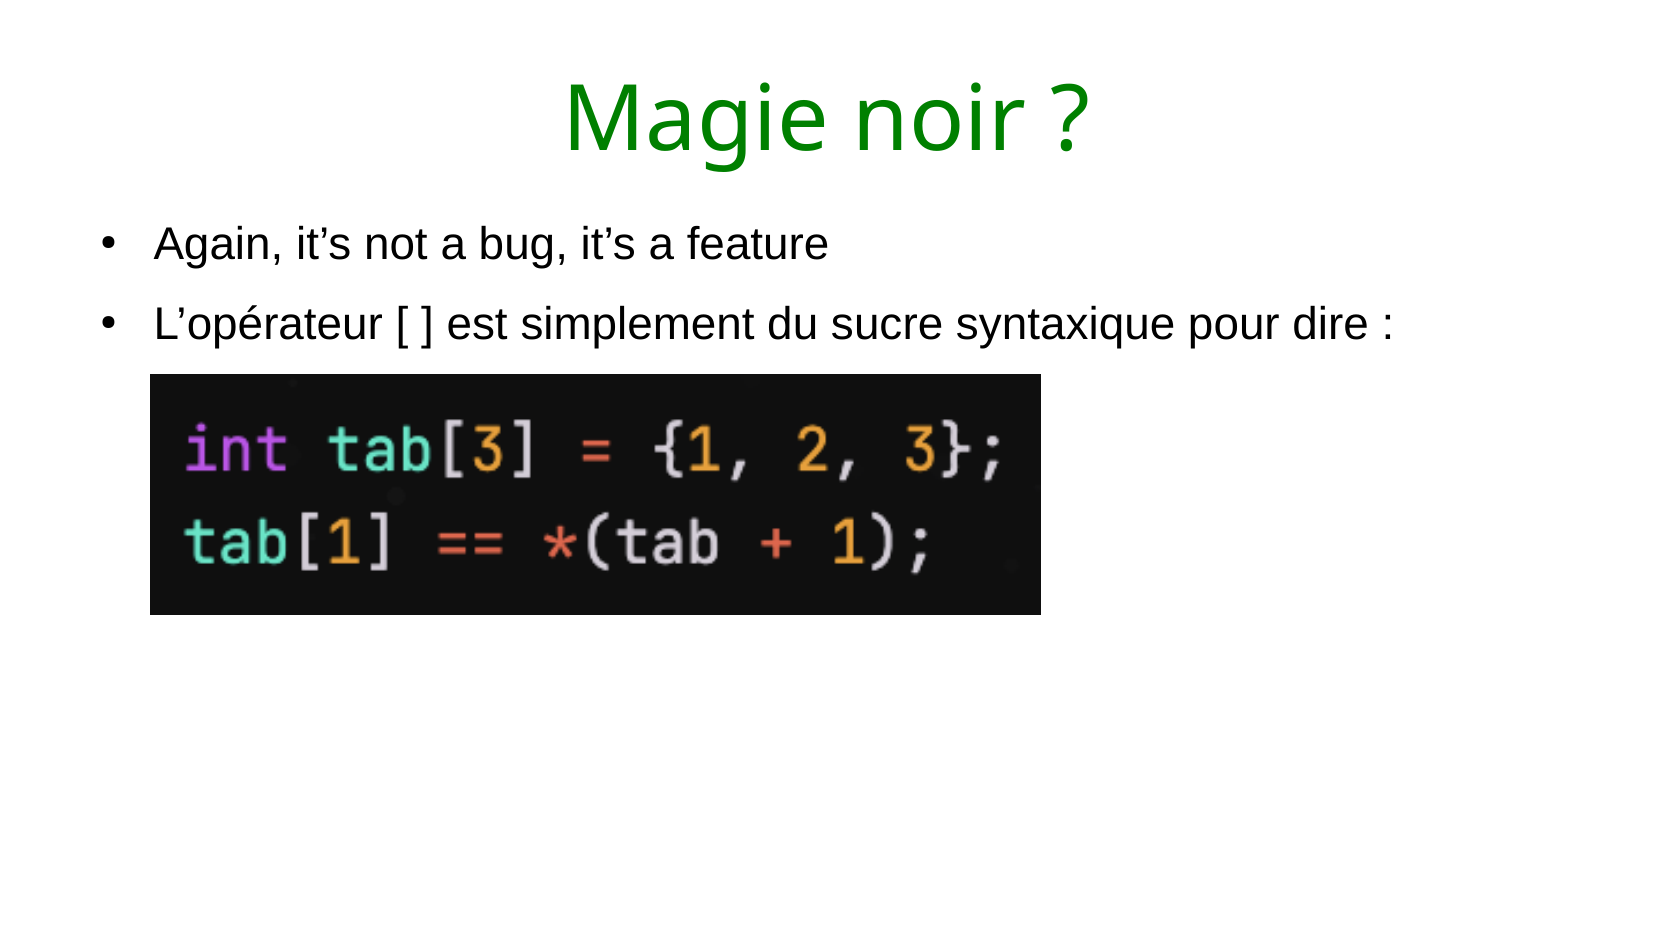

# Magie noir ?
Again, it’s not a bug, it’s a feature
L’opérateur [ ] est simplement du sucre syntaxique pour dire :